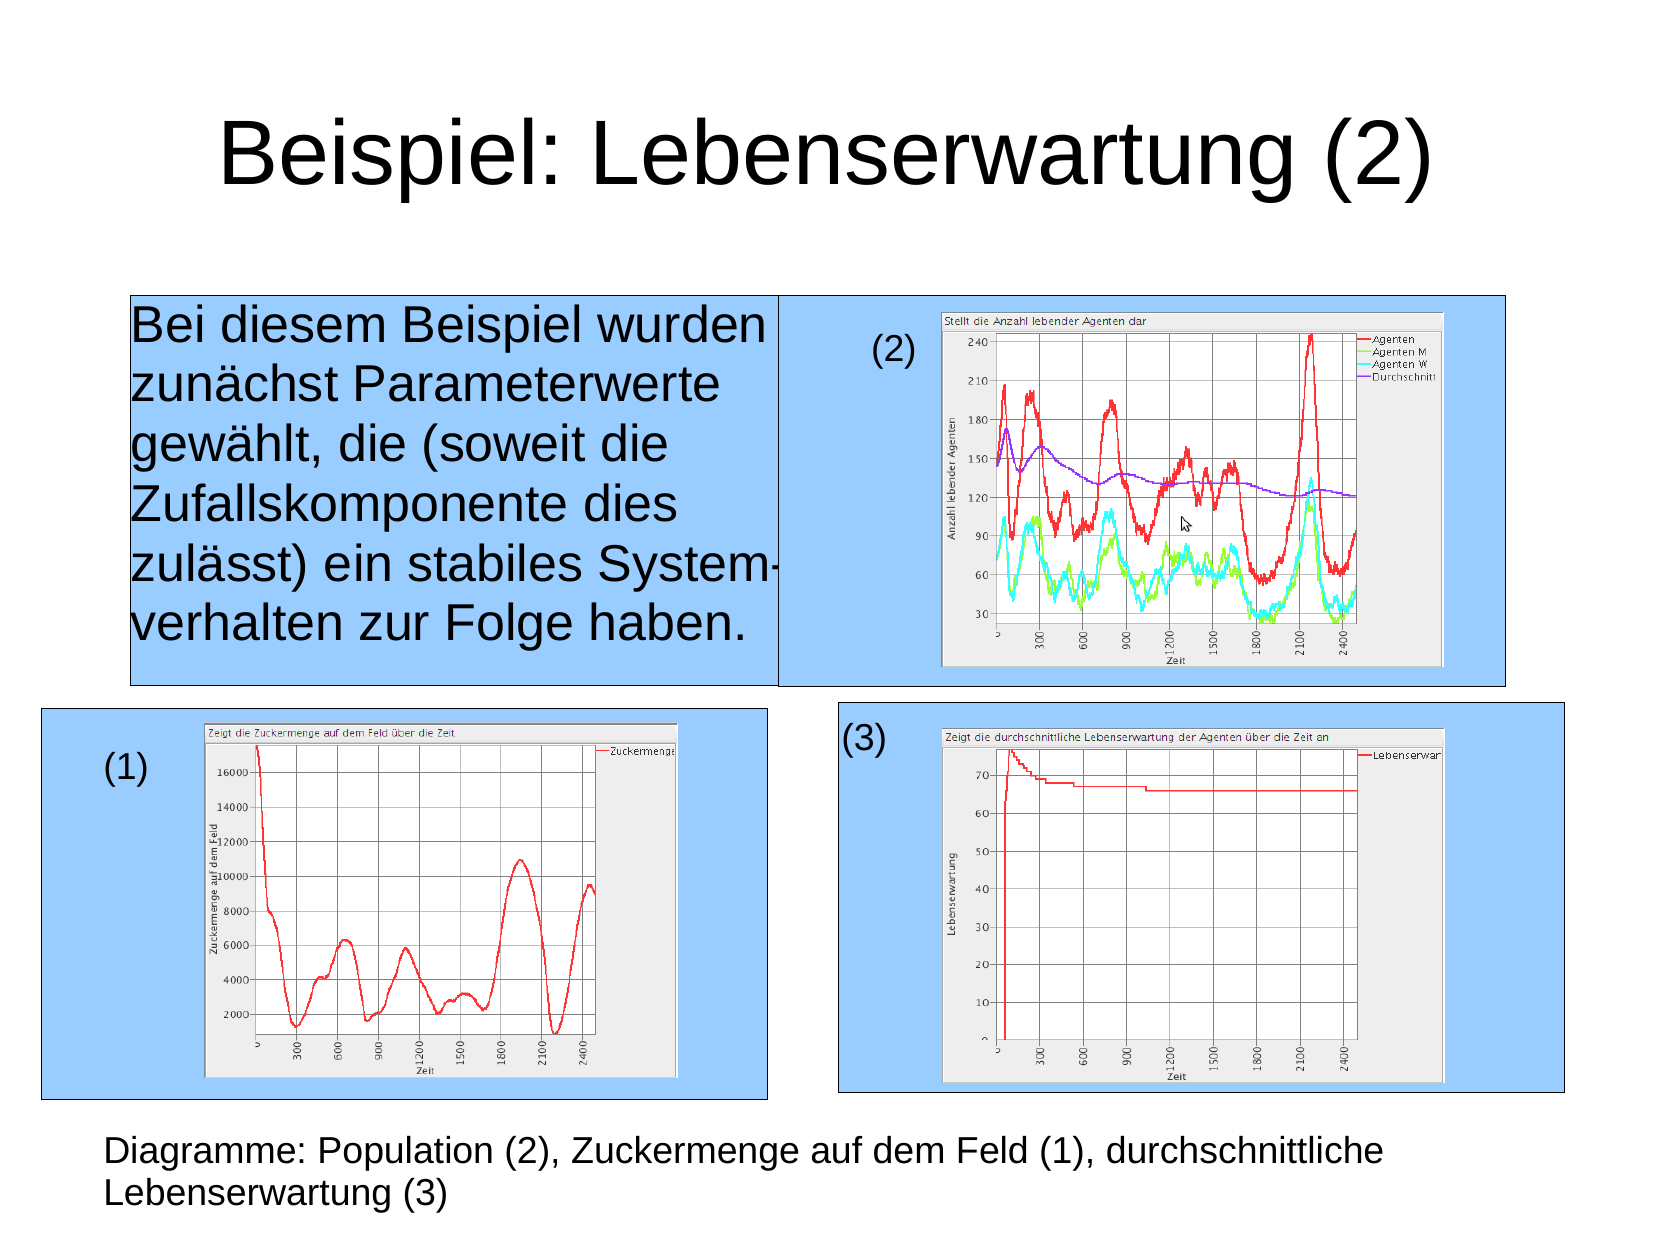

# Beispiel: Lebenserwartung (2)
(2)
(3)
(1)
Diagramme: Population (2), Zuckermenge auf dem Feld (1), durchschnittliche Lebenserwartung (3)